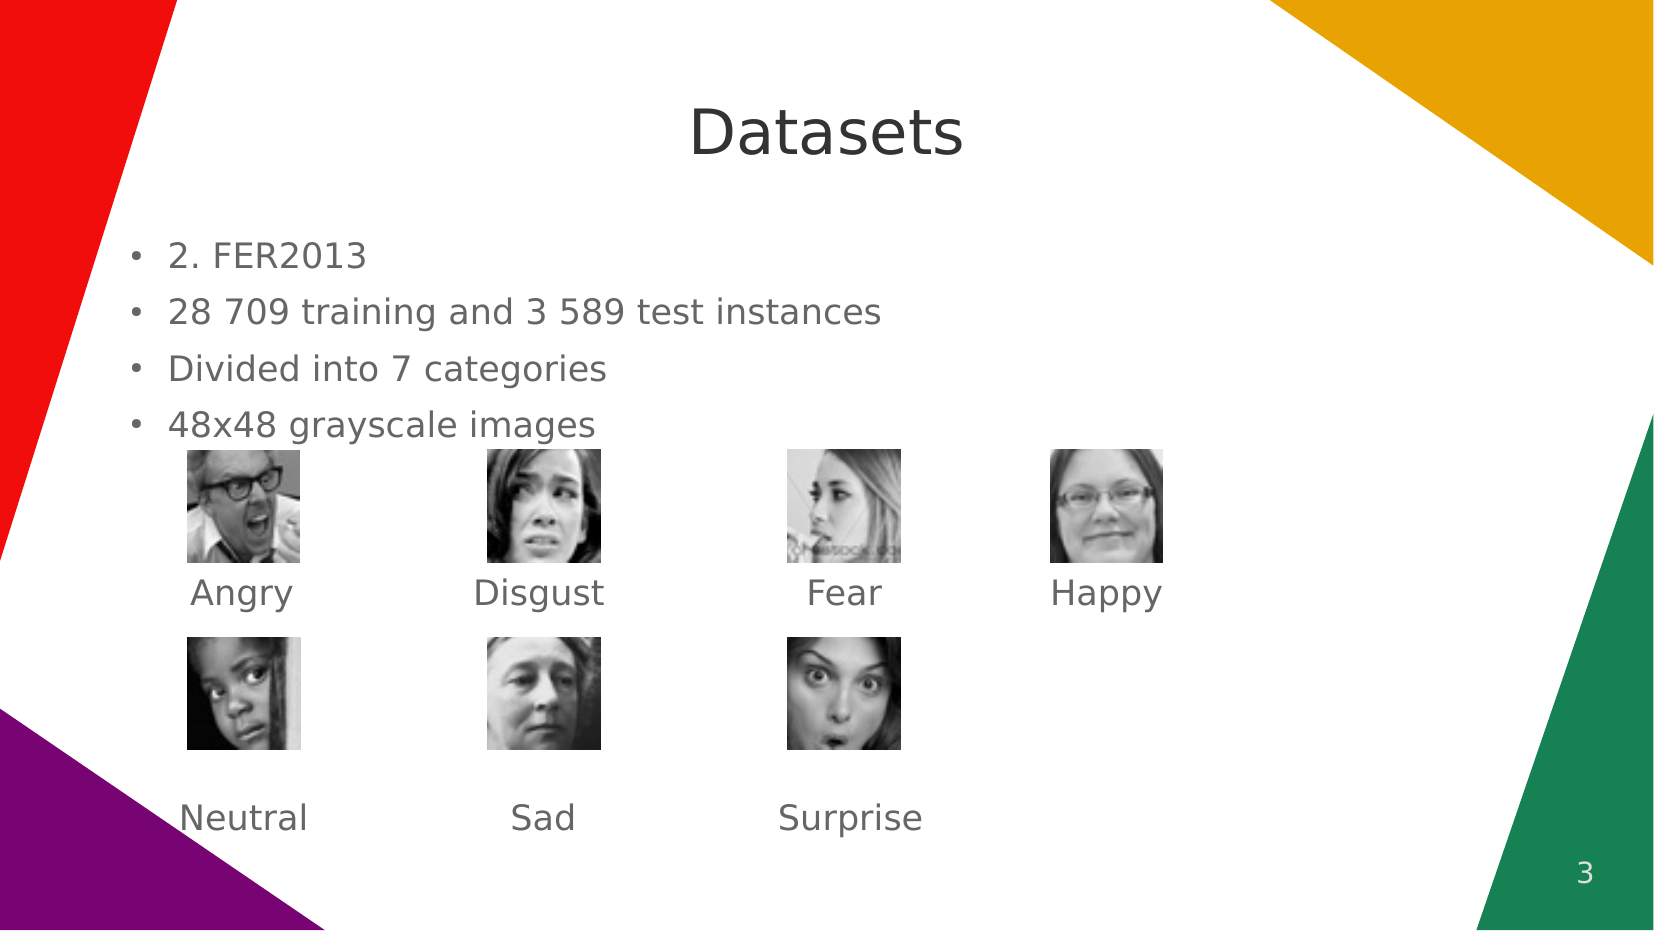

# Datasets
2. FER2013
28 709 training and 3 589 test instances
Divided into 7 categories
48x48 grayscale images
 Angry Disgust Fear Happy
 Neutral Sad Surprise
3